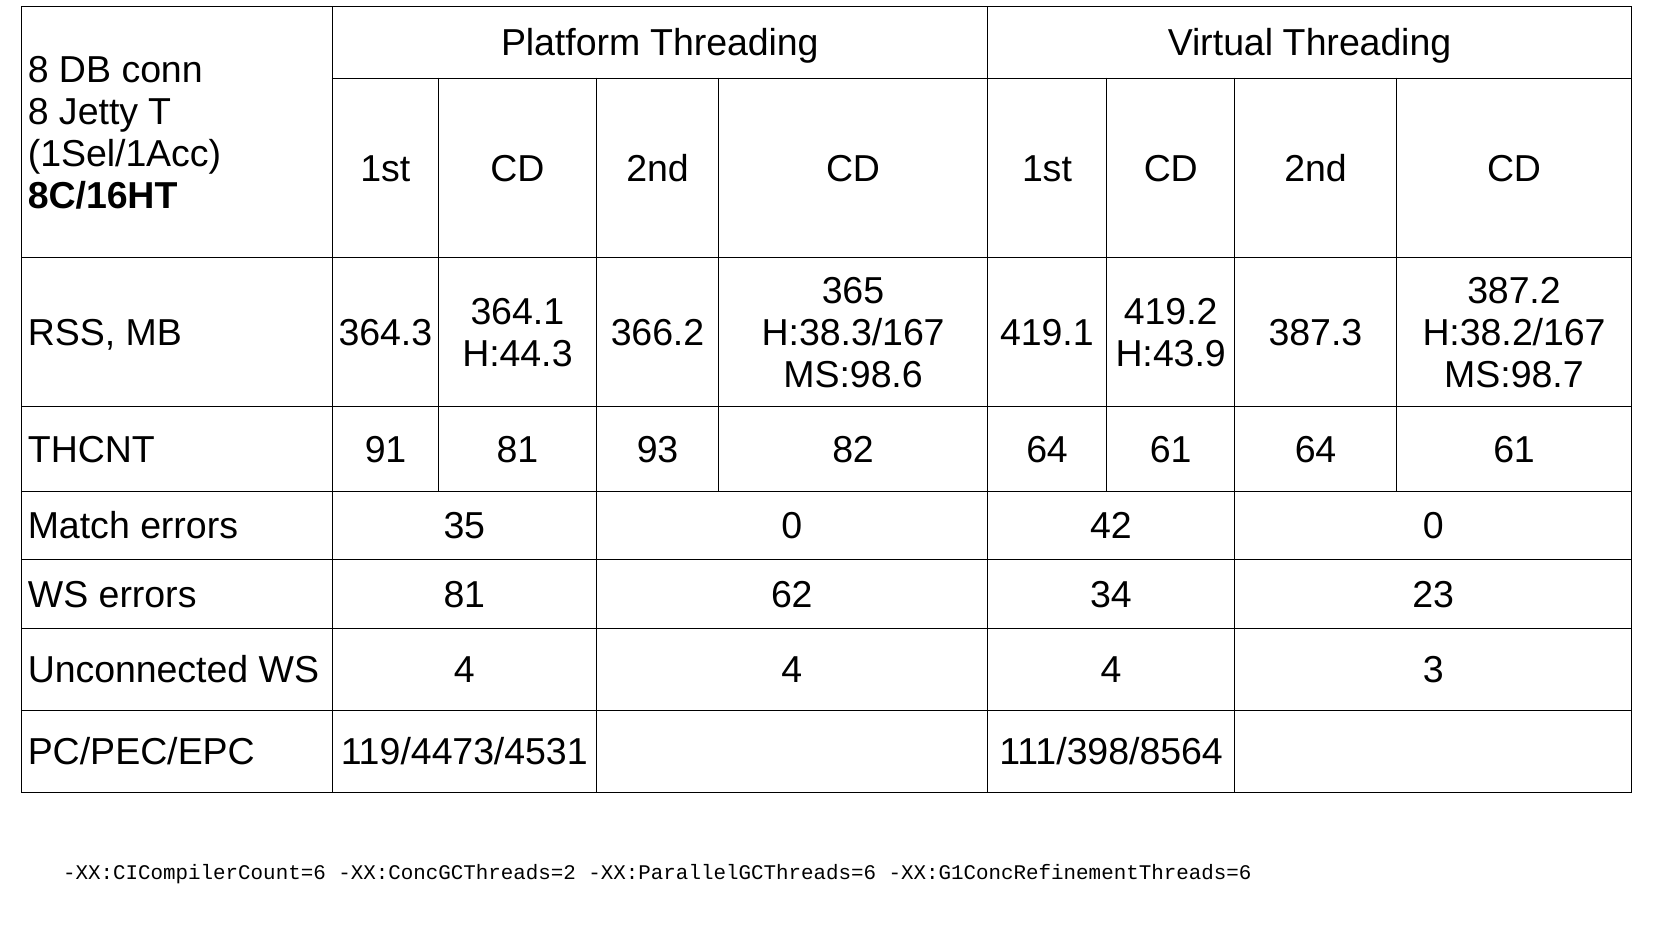

| 8 DB conn 8 Jetty T (1Sel/1Acc) 8C/16HT | Platform Threading | | | | Virtual Threading | | | |
| --- | --- | --- | --- | --- | --- | --- | --- | --- |
| | 1st | CD | 2nd | CD | 1st | CD | 2nd | CD |
| RSS, MB | 364.3 | 364.1 H:44.3 | 366.2 | 365 H:38.3/167 MS:98.6 | 419.1 | 419.2 H:43.9 | 387.3 | 387.2 H:38.2/167 MS:98.7 |
| THCNT | 91 | 81 | 93 | 82 | 64 | 61 | 64 | 61 |
| Match errors | 35 | | 0 | | 42 | | 0 | |
| WS errors | 81 | | 62 | | 34 | | 23 | |
| Unconnected WS | 4 | | 4 | | 4 | | 3 | |
| PC/PEC/EPC | 119/4473/4531 | | | | 111/398/8564 | | | |
-XX:CICompilerCount=6 -XX:ConcGCThreads=2 -XX:ParallelGCThreads=6 -XX:G1ConcRefinementThreads=6